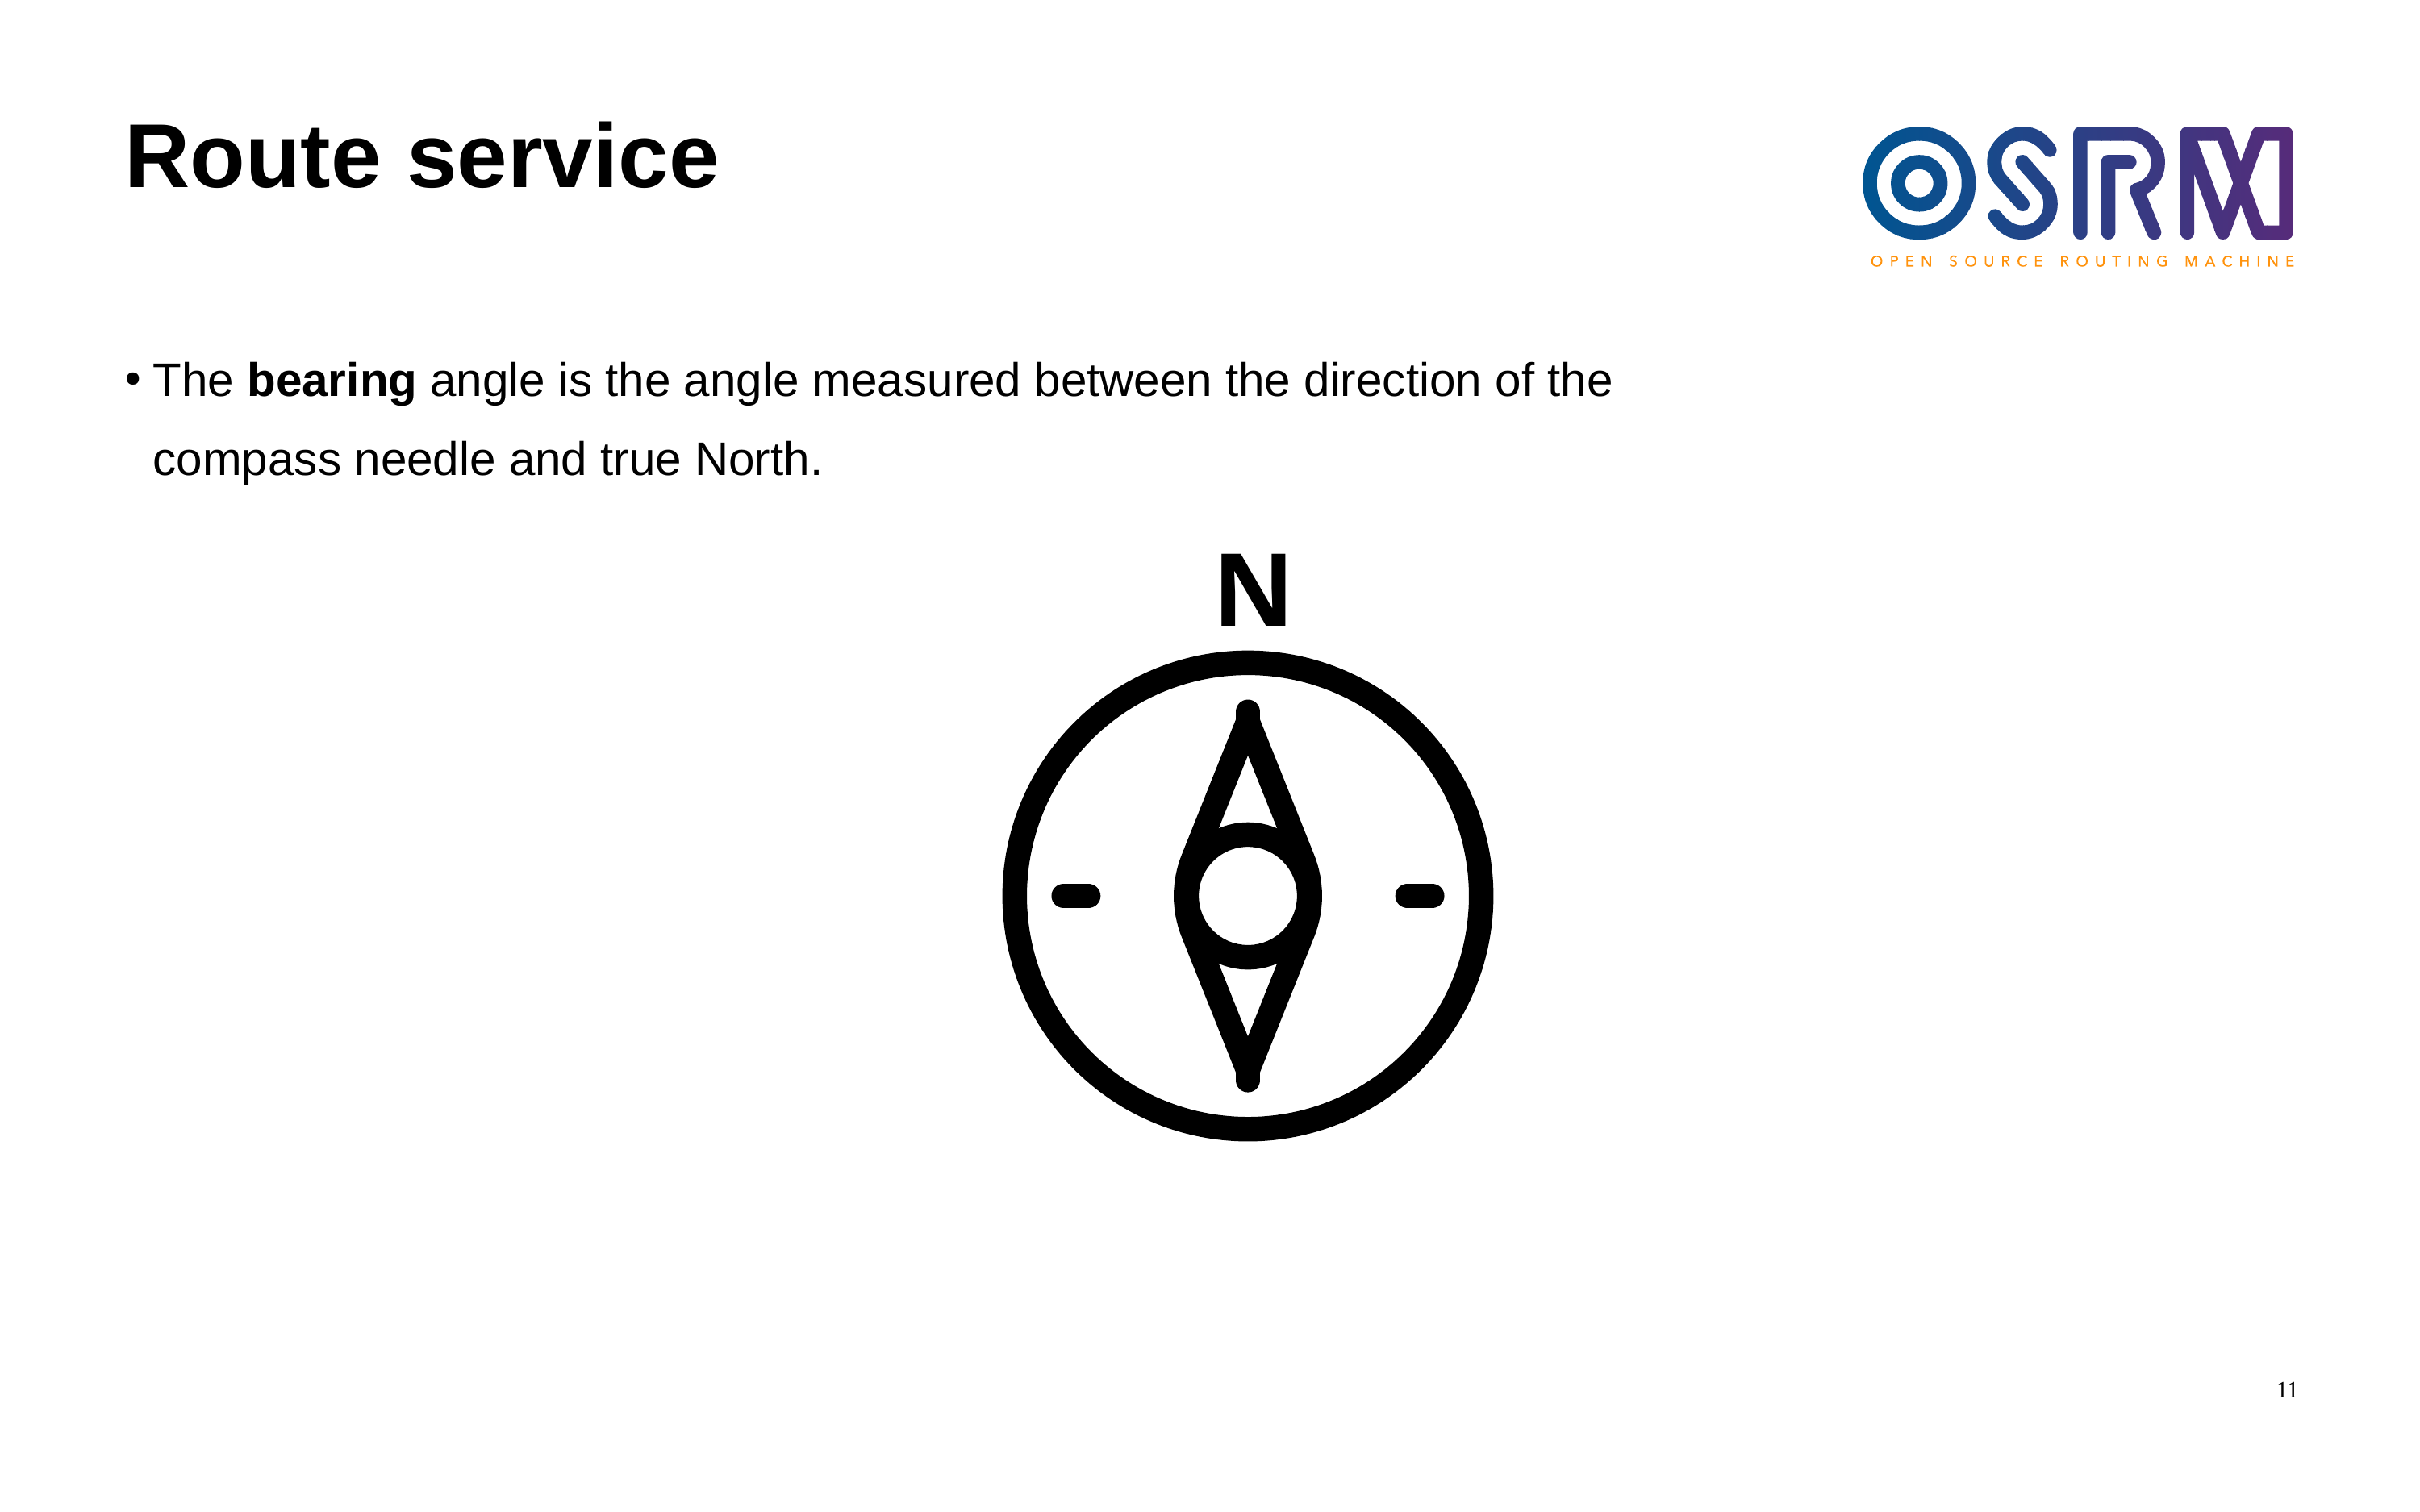

Route service
The bearing angle is the angle measured between the direction of the compass needle and true North.
N
11